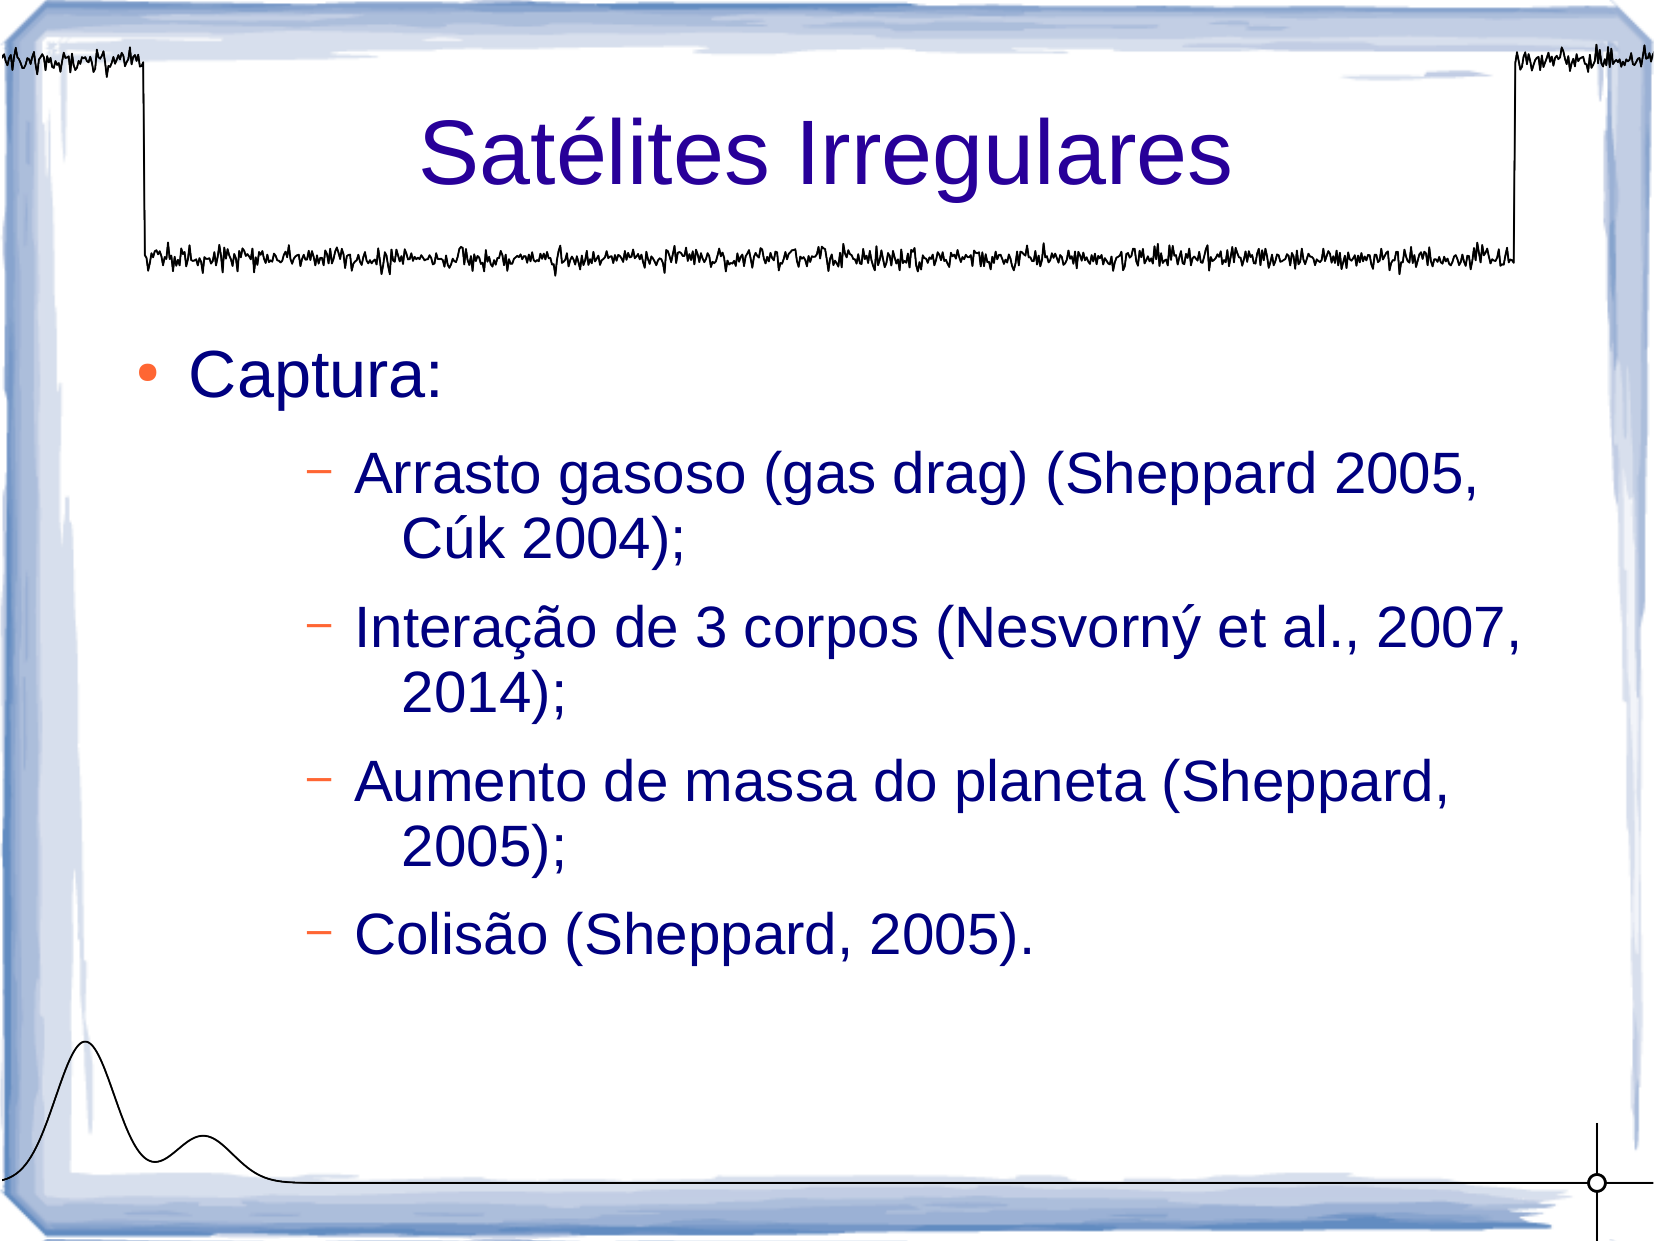

# Satélites Irregulares
Captura:
Arrasto gasoso (gas drag) (Sheppard 2005, Cúk 2004);
Interação de 3 corpos (Nesvorný et al., 2007, 2014);
Aumento de massa do planeta (Sheppard, 2005);
Colisão (Sheppard, 2005).